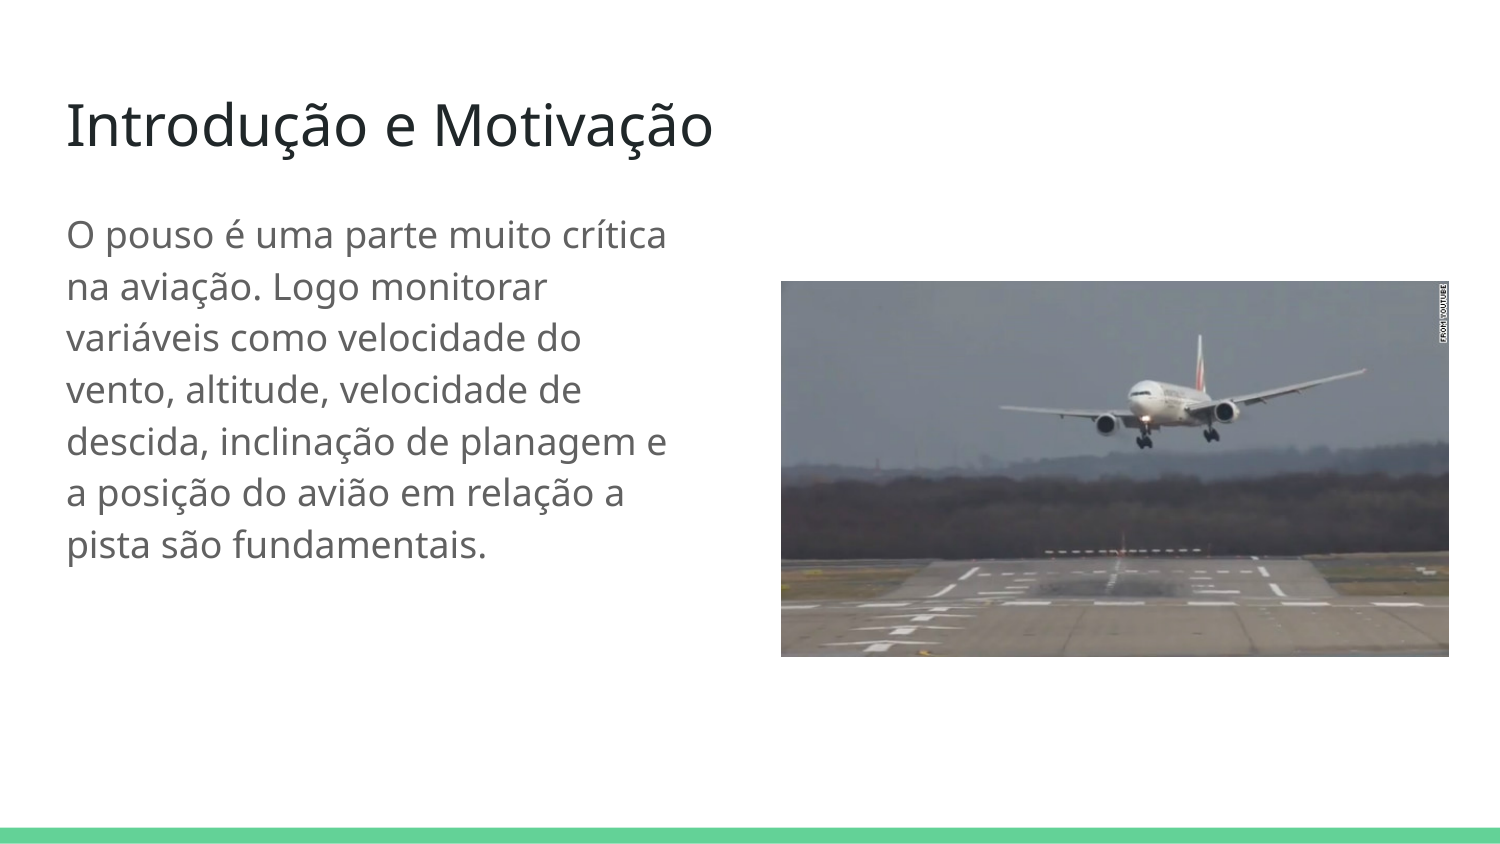

# Introdução e Motivação
O pouso é uma parte muito crítica na aviação. Logo monitorar variáveis como velocidade do vento, altitude, velocidade de descida, inclinação de planagem e a posição do avião em relação a pista são fundamentais.